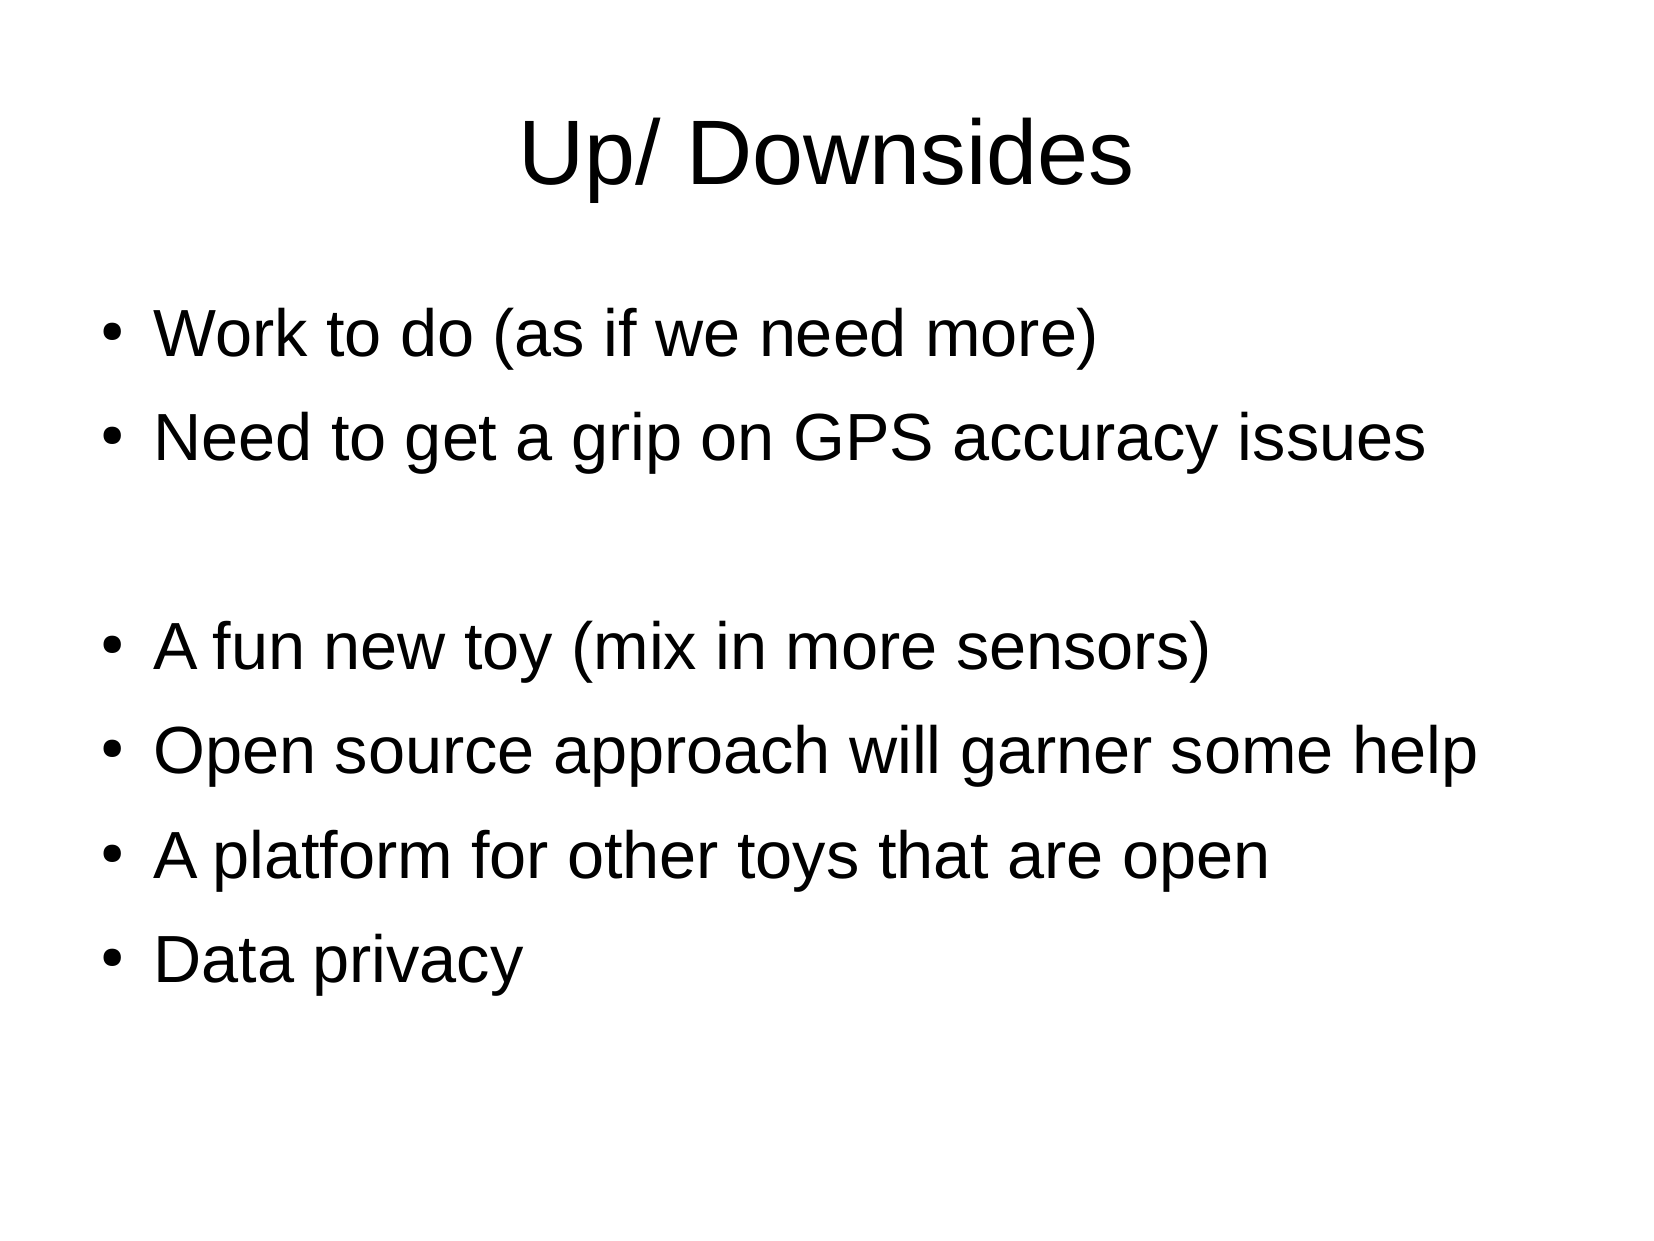

# Up/ Downsides
Work to do (as if we need more)
Need to get a grip on GPS accuracy issues
A fun new toy (mix in more sensors)
Open source approach will garner some help
A platform for other toys that are open
Data privacy